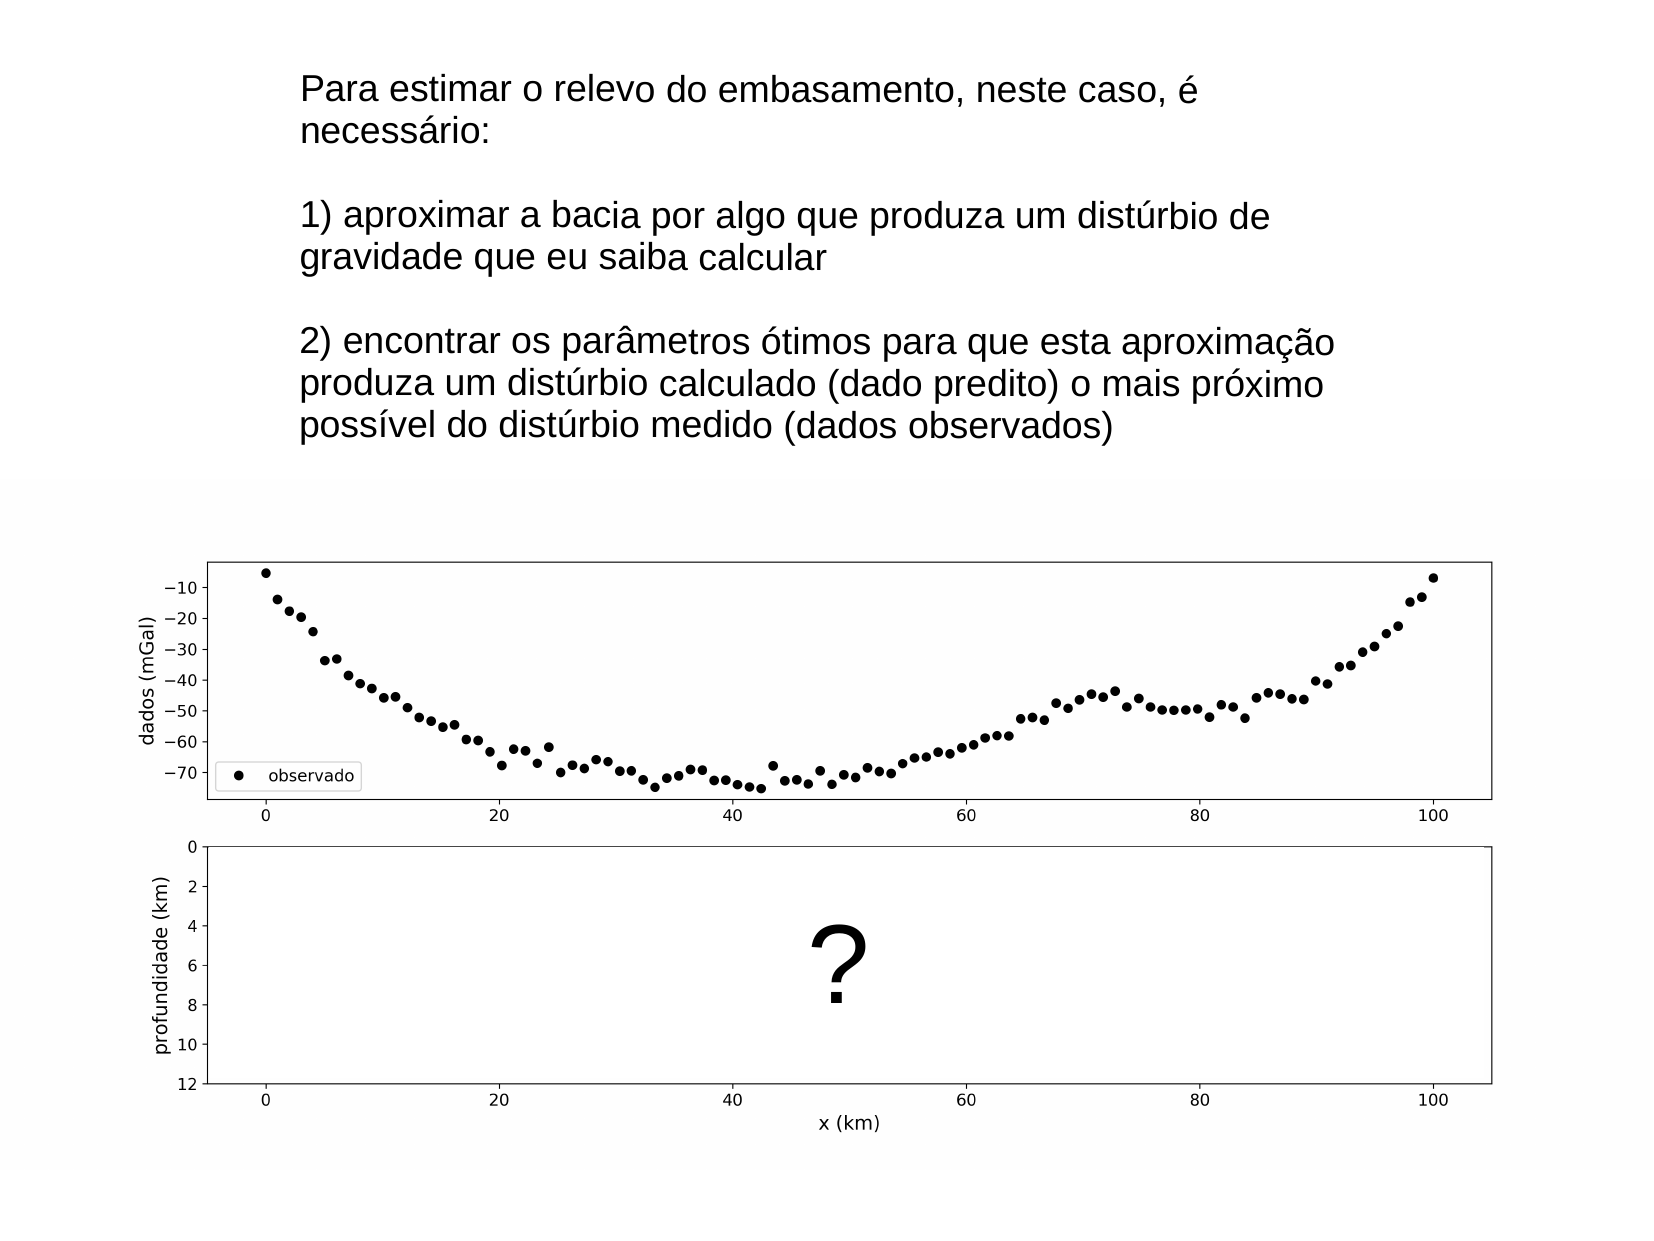

Para estimar o relevo do embasamento, neste caso, é necessário:
1) aproximar a bacia por algo que produza um distúrbio de gravidade que eu saiba calcular
2) encontrar os parâmetros ótimos para que esta aproximação produza um distúrbio calculado (dado predito) o mais próximo possível do distúrbio medido (dados observados)
?